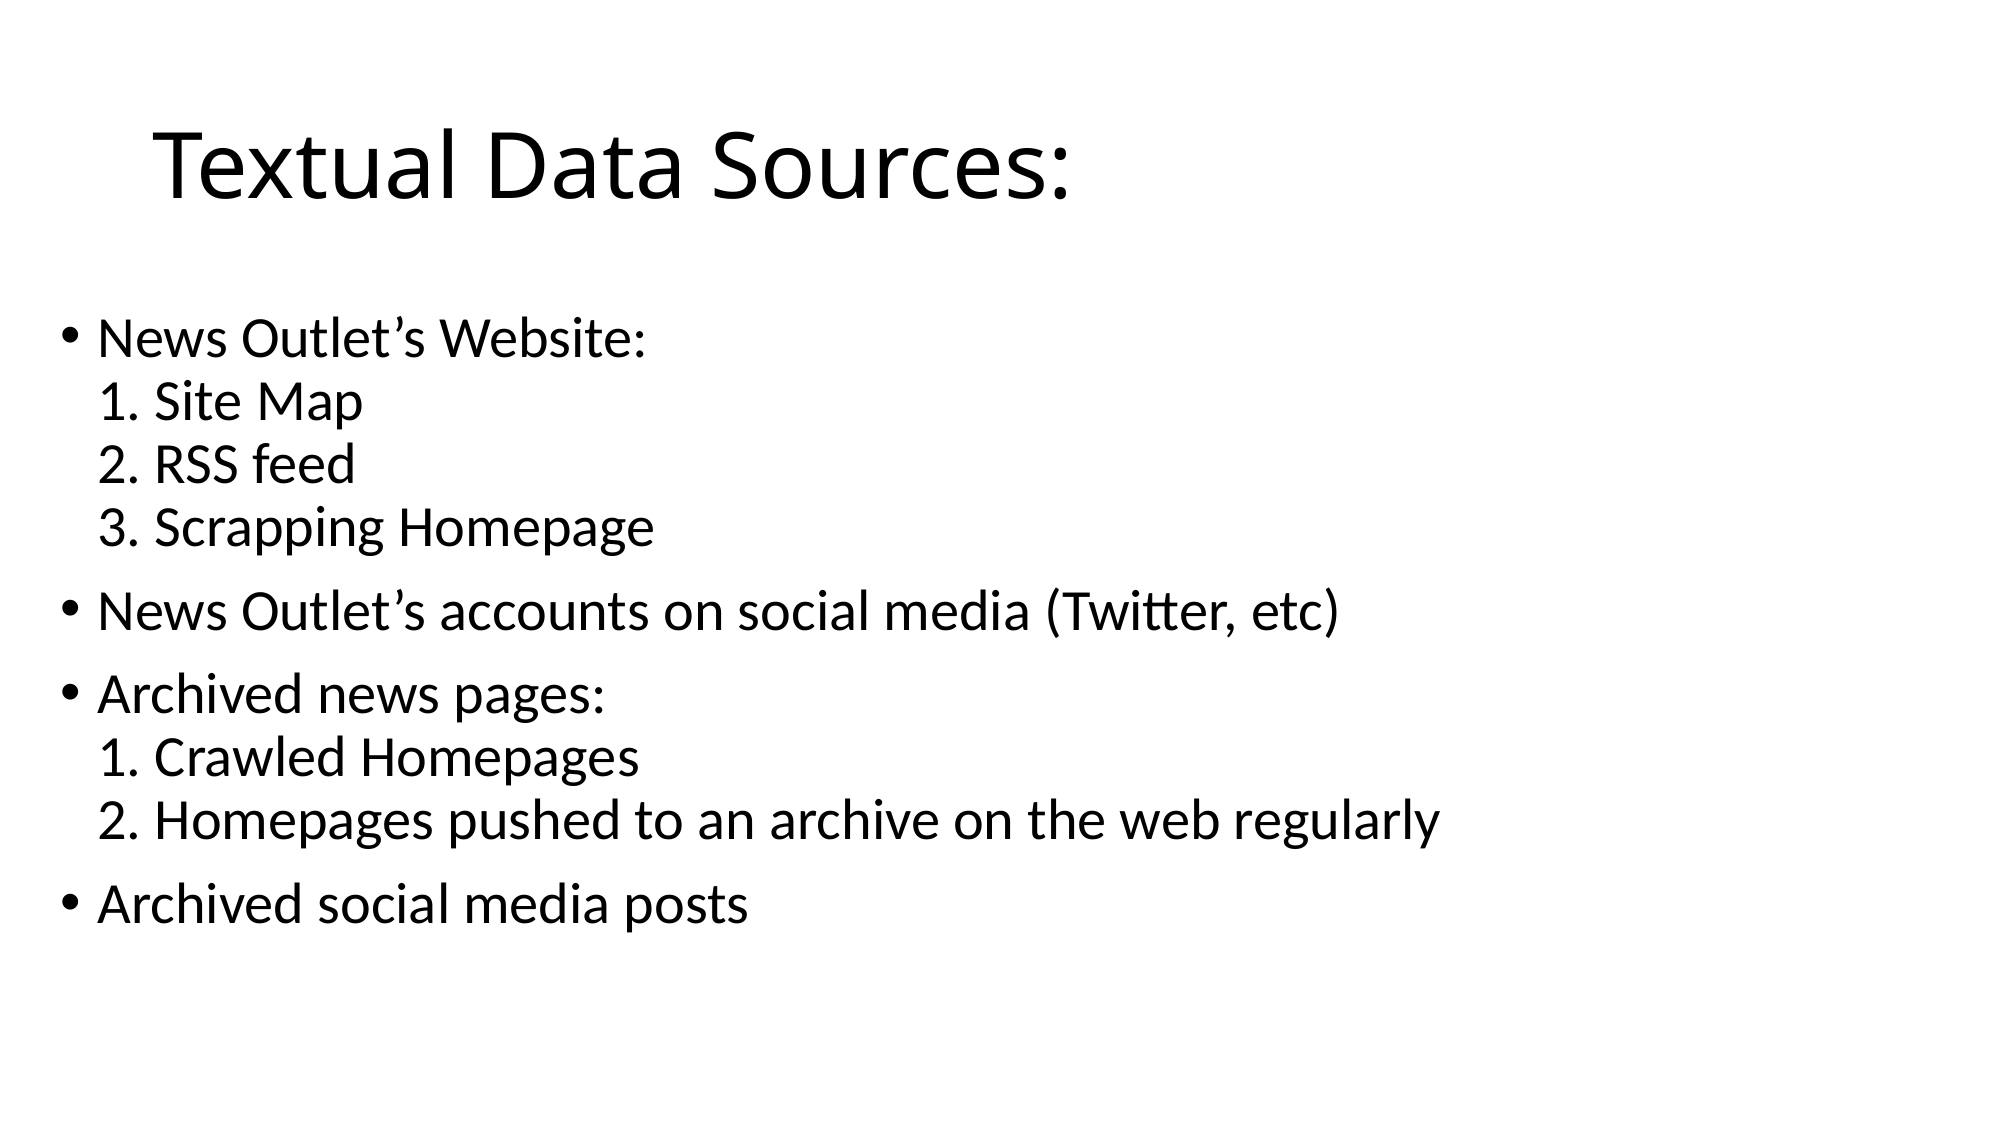

# Textual Data Sources:
News Outlet’s Website:
1. Site Map
2. RSS feed
3. Scrapping Homepage
News Outlet’s accounts on social media (Twitter, etc)
Archived news pages:
1. Crawled Homepages
2. Homepages pushed to an archive on the web regularly
Archived social media posts